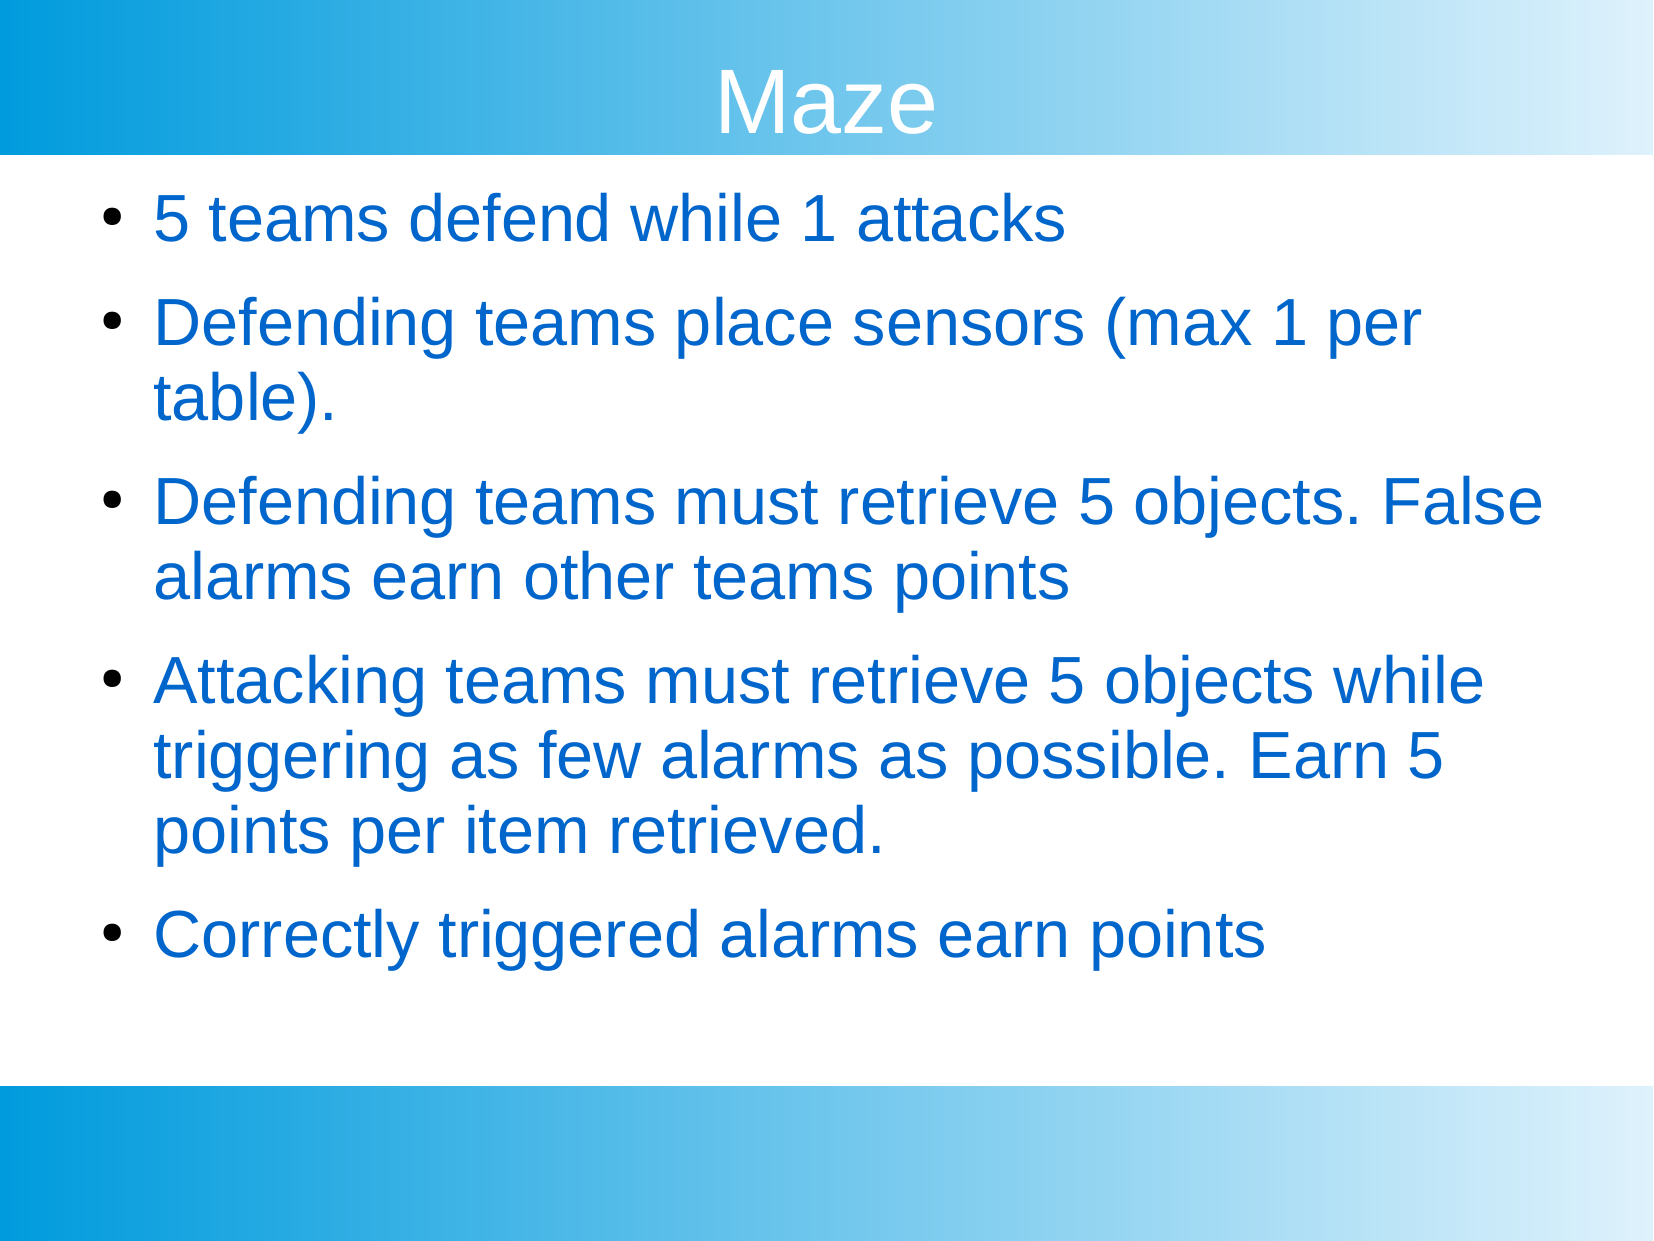

# Maze
5 teams defend while 1 attacks
Defending teams place sensors (max 1 per table).
Defending teams must retrieve 5 objects. False alarms earn other teams points
Attacking teams must retrieve 5 objects while triggering as few alarms as possible. Earn 5 points per item retrieved.
Correctly triggered alarms earn points